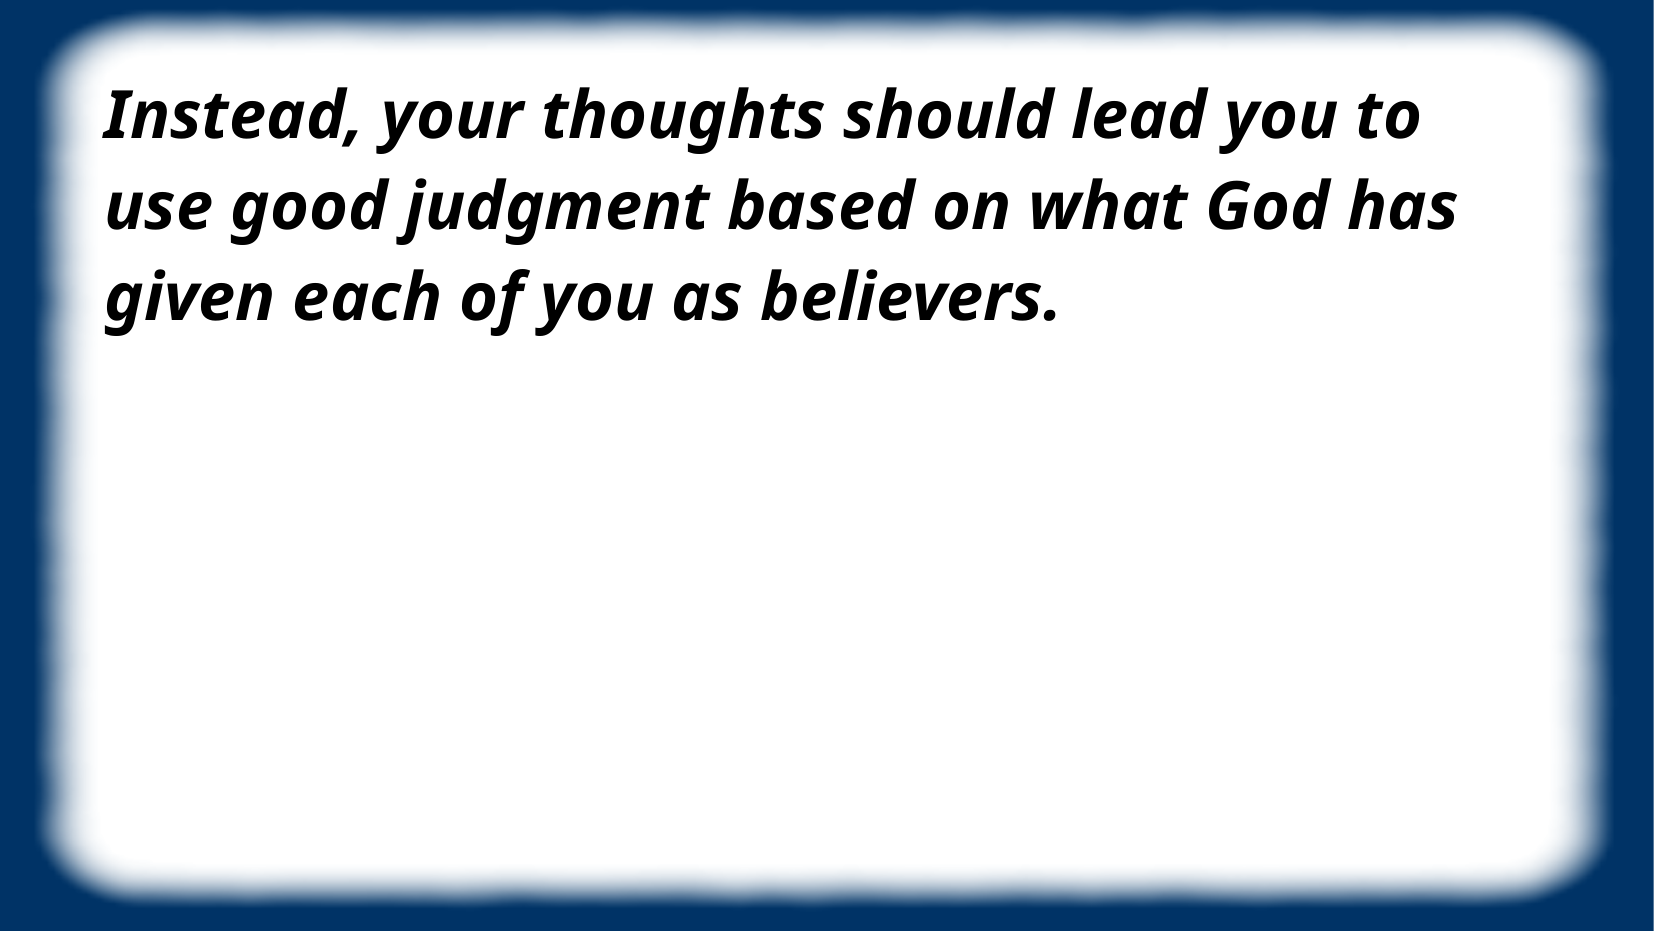

Instead, your thoughts should lead you to use good judgment based on what God has given each of you as believers.